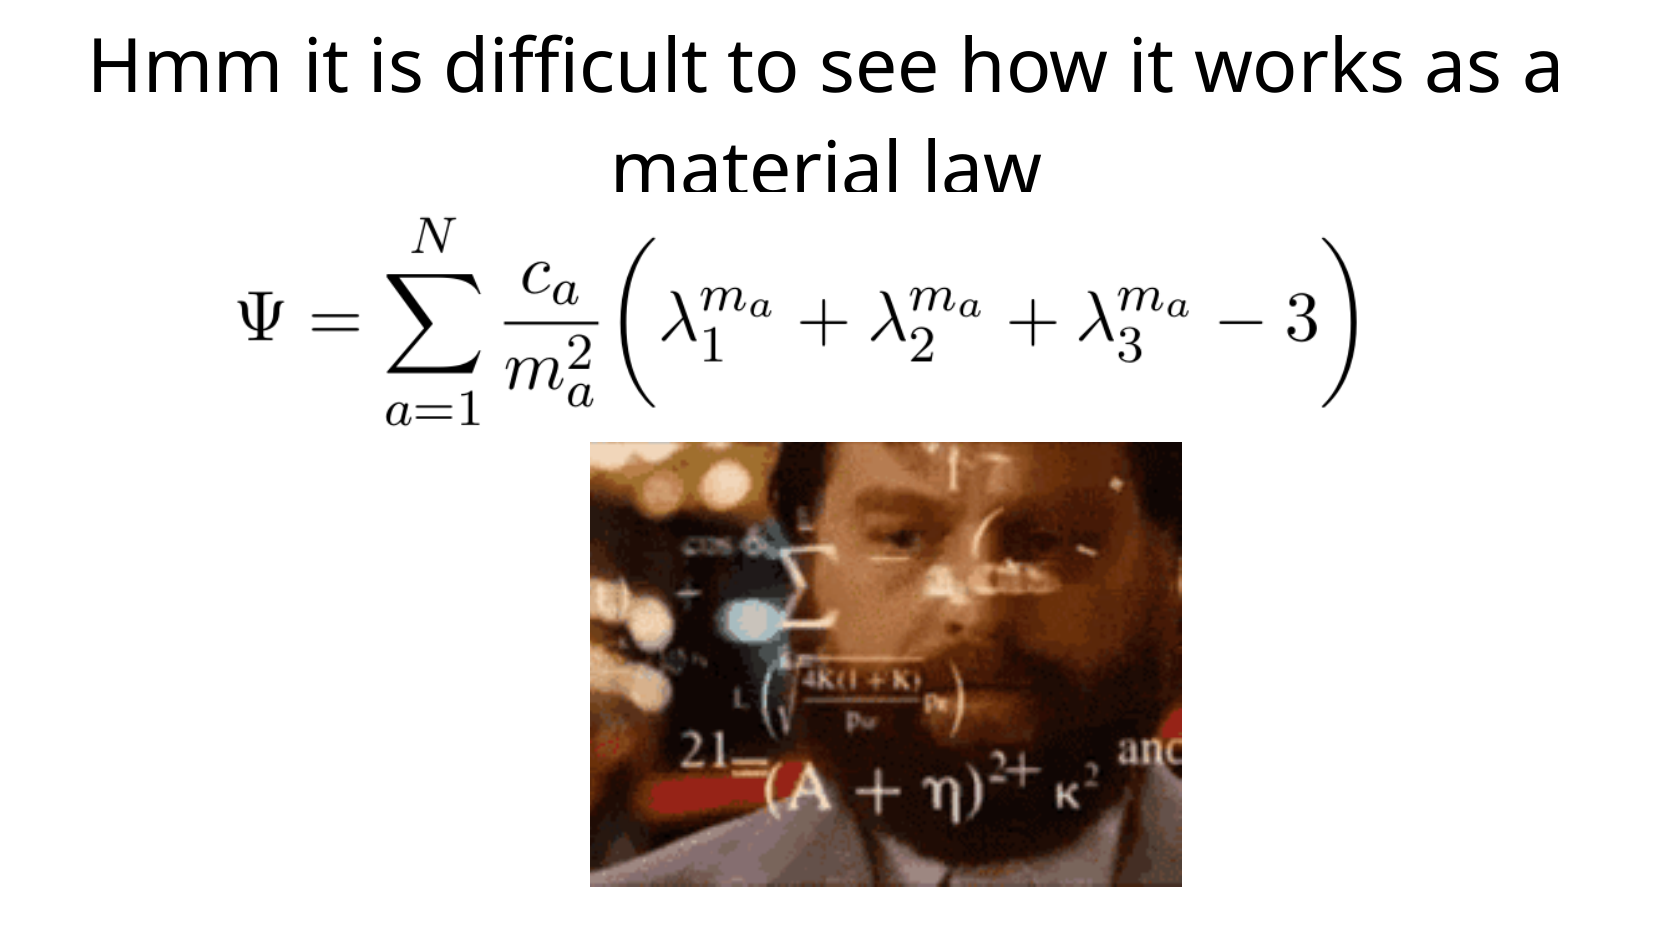

# Hmm it is difficult to see how it works as a material law